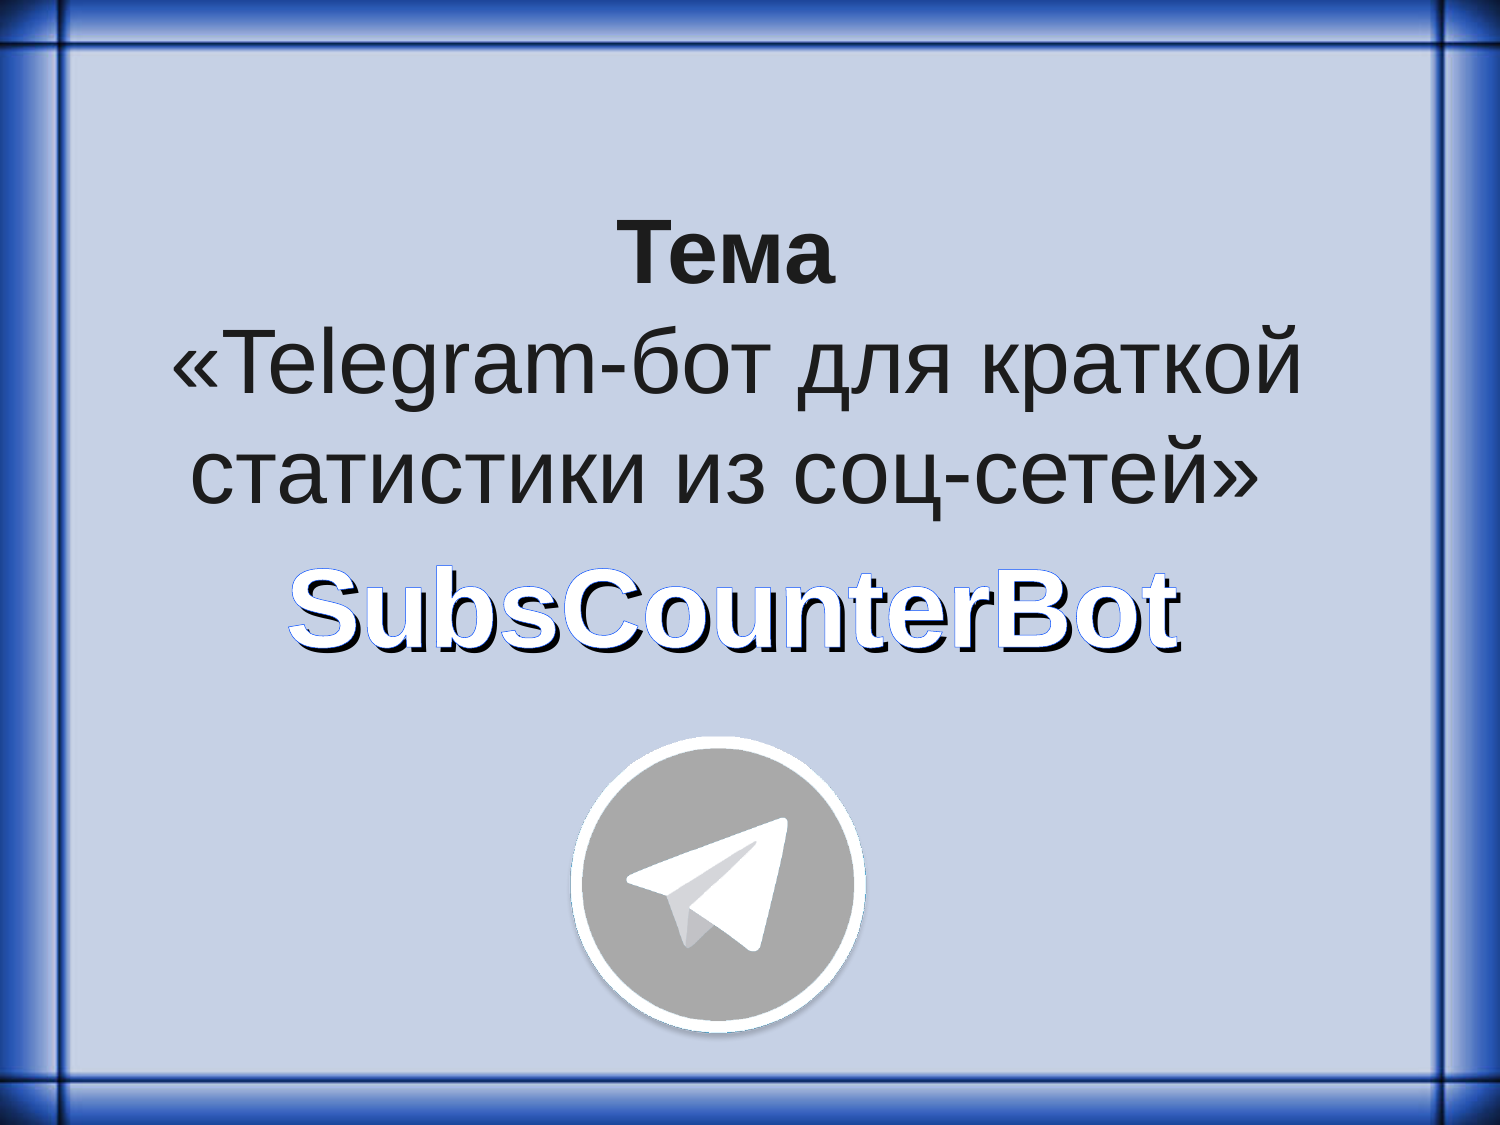

# Тема «Telegram-бот для краткой статистики из соц-сетей»
SubsCounterBot